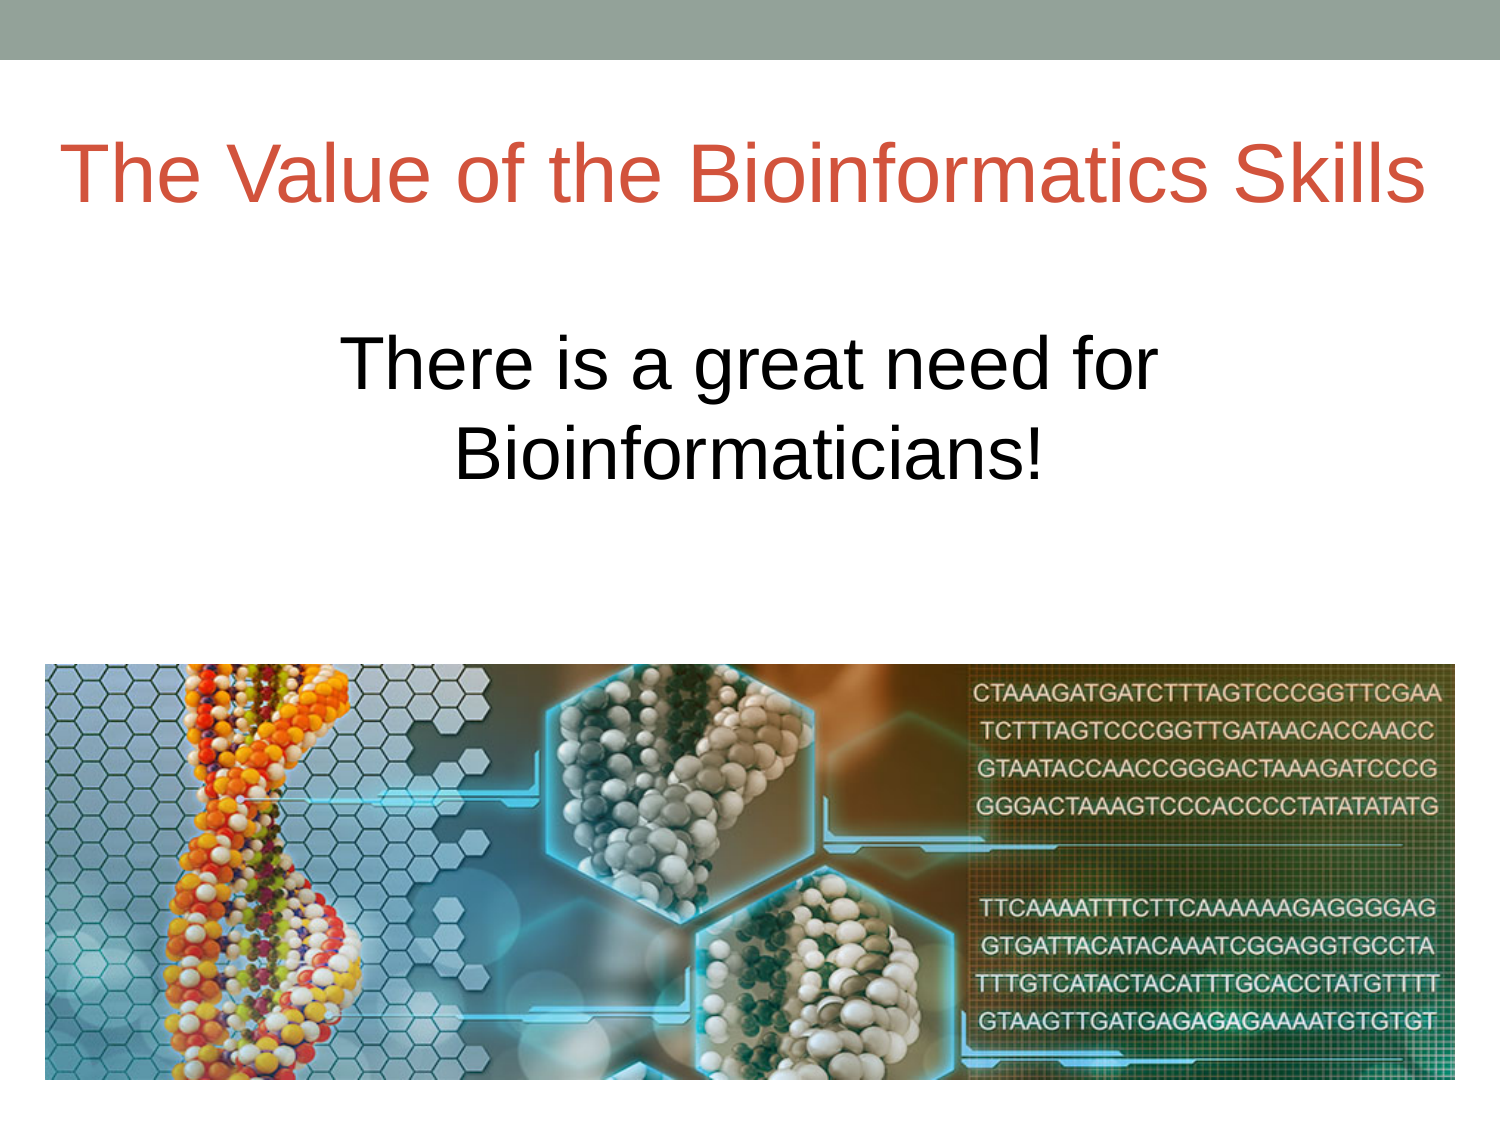

The Value of the Bioinformatics Skills
There is a great need for Bioinformaticians!